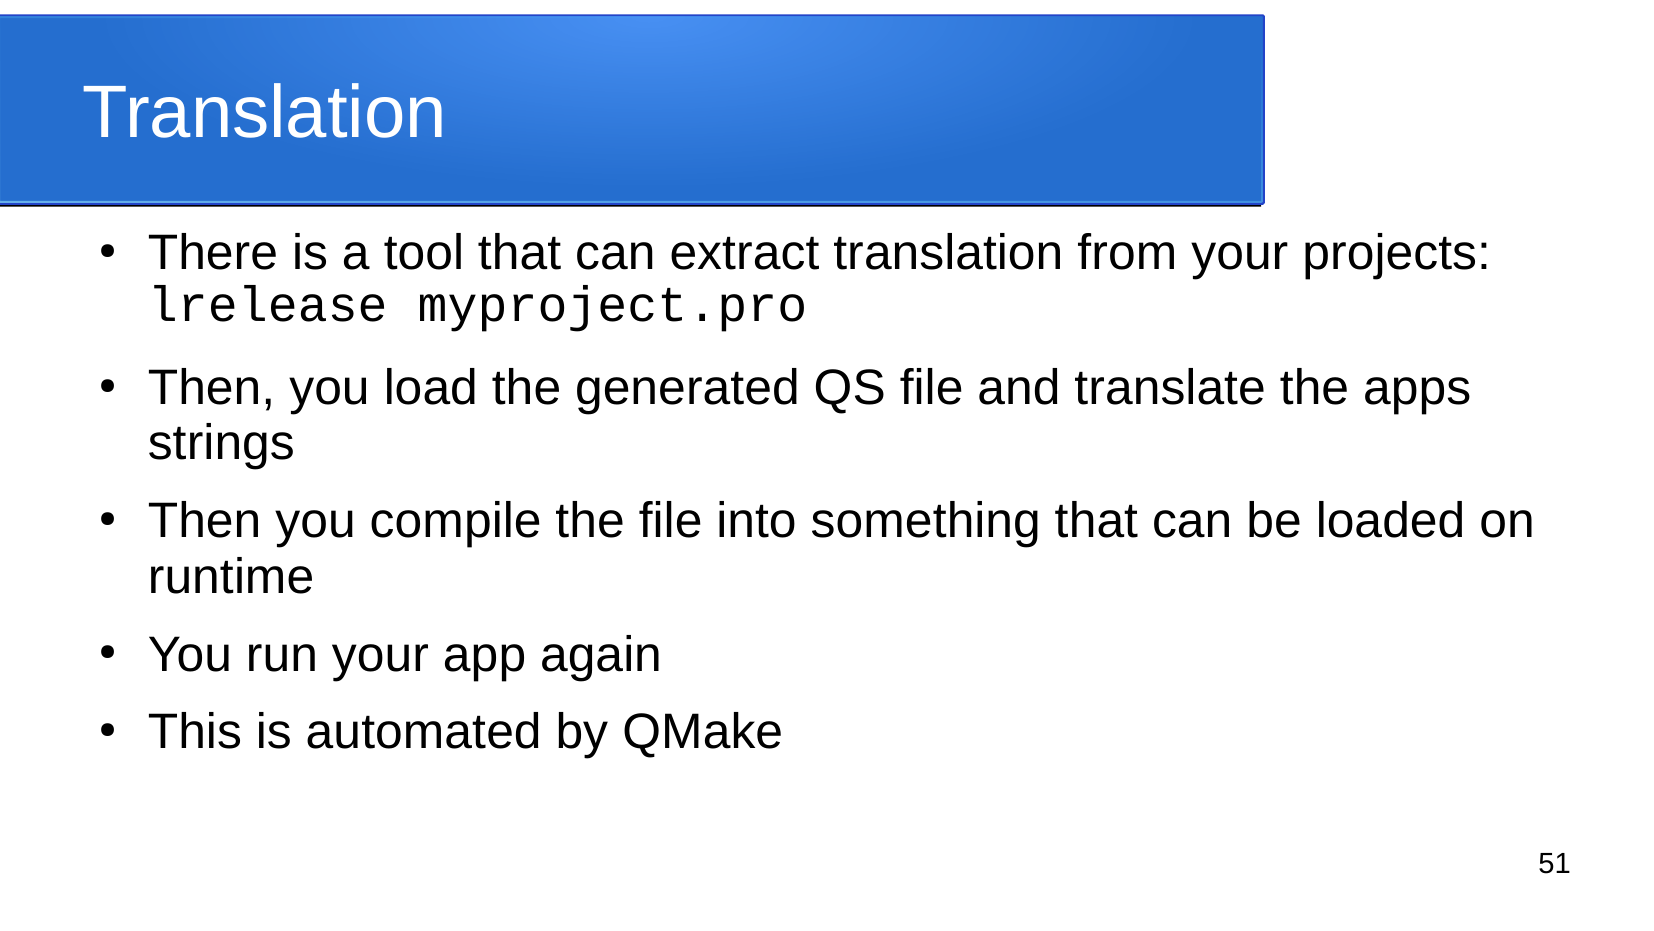

# Translation
There is a tool that can extract translation from your projects: lrelease myproject.pro
Then, you load the generated QS file and translate the apps strings
Then you compile the file into something that can be loaded on runtime
You run your app again
This is automated by QMake
51